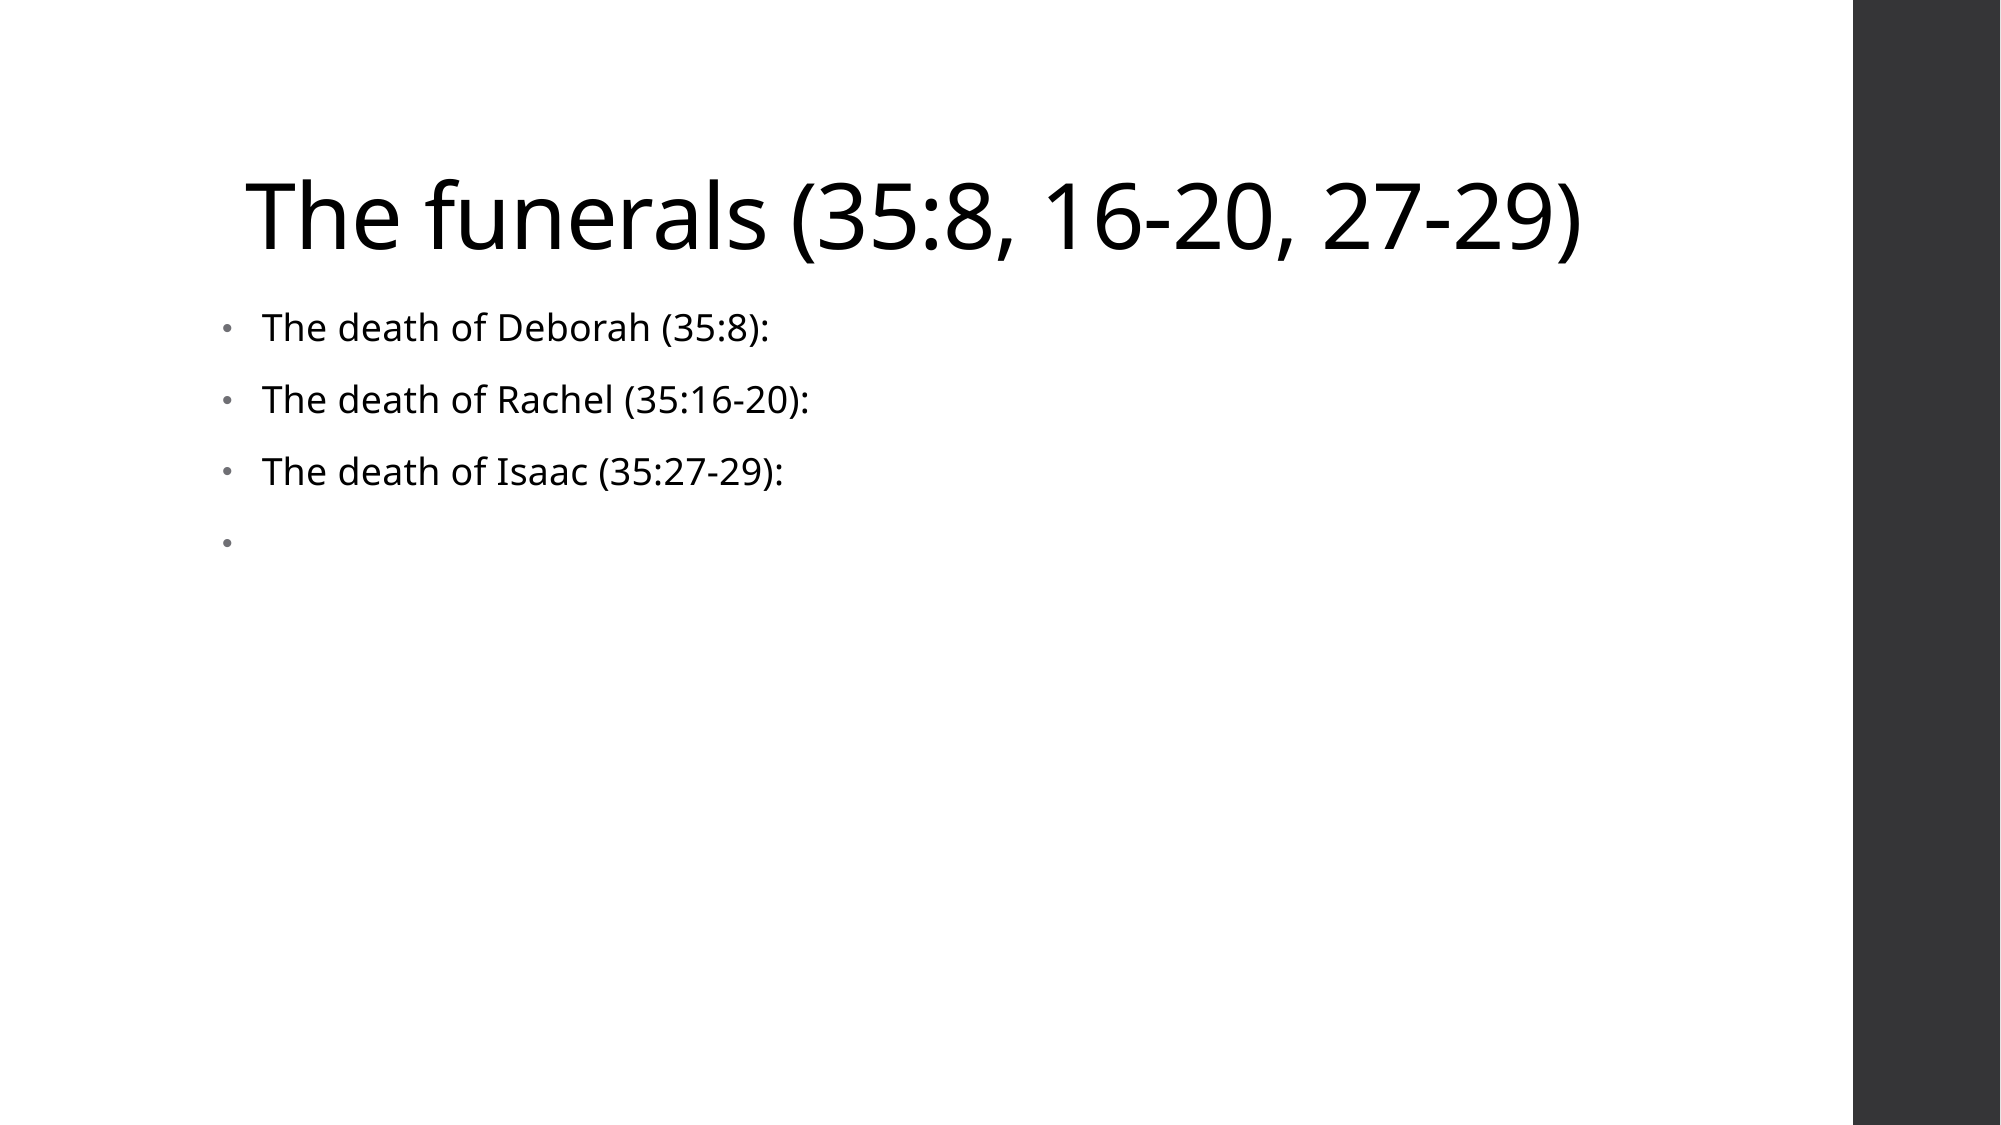

# The funerals (35:8, 16-20, 27-29)
 The death of Deborah (35:8):
 The death of Rachel (35:16-20):
 The death of Isaac (35:27-29):